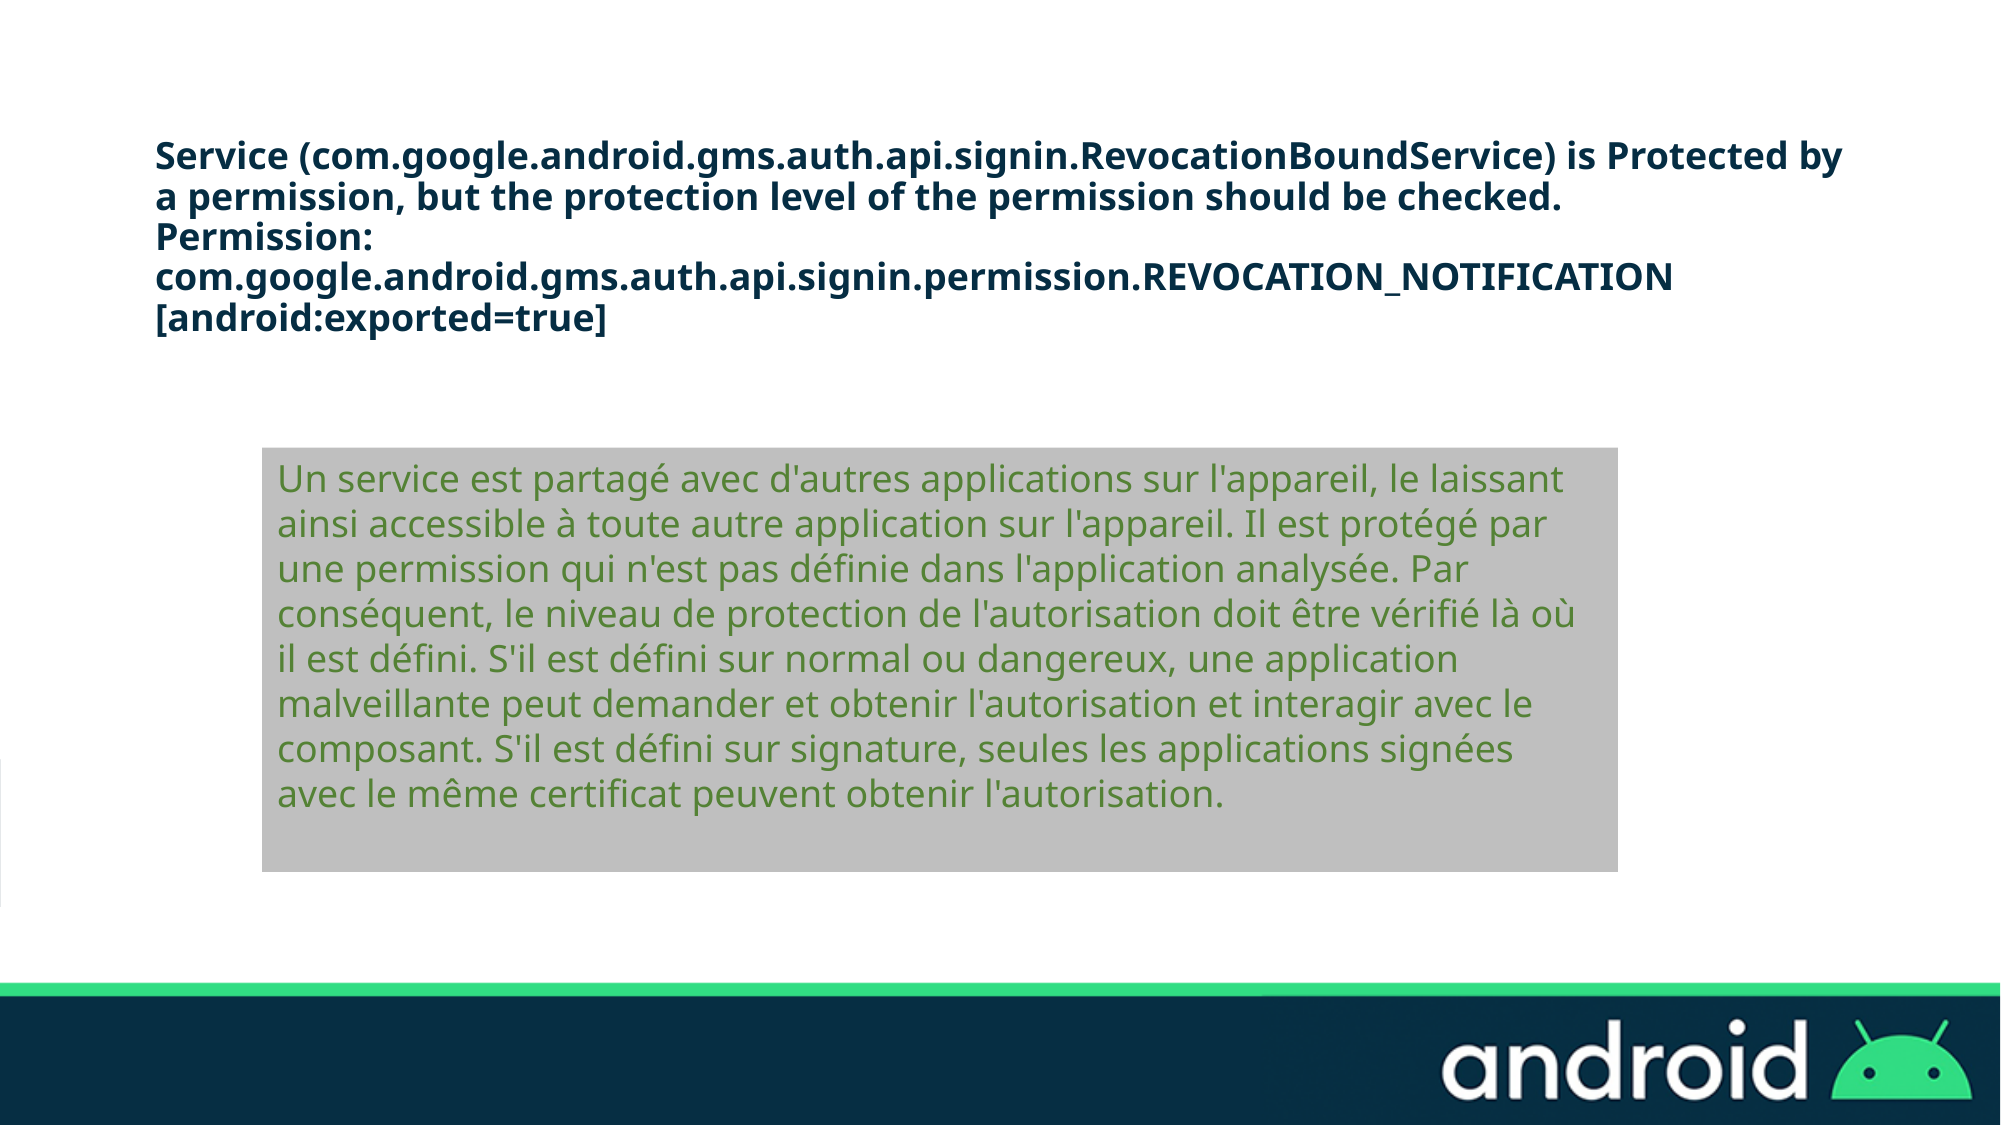

# Service (com.google.android.gms.auth.api.signin.RevocationBoundService) is Protected by a permission, but the protection level of the permission should be checked. Permission: com.google.android.gms.auth.api.signin.permission.REVOCATION_NOTIFICATION [android:exported=true]
Un service est partagé avec d'autres applications sur l'appareil, le laissant ainsi accessible à toute autre application sur l'appareil. Il est protégé par une permission qui n'est pas définie dans l'application analysée. Par conséquent, le niveau de protection de l'autorisation doit être vérifié là où il est défini. S'il est défini sur normal ou dangereux, une application malveillante peut demander et obtenir l'autorisation et interagir avec le composant. S'il est défini sur signature, seules les applications signées avec le même certificat peuvent obtenir l'autorisation.